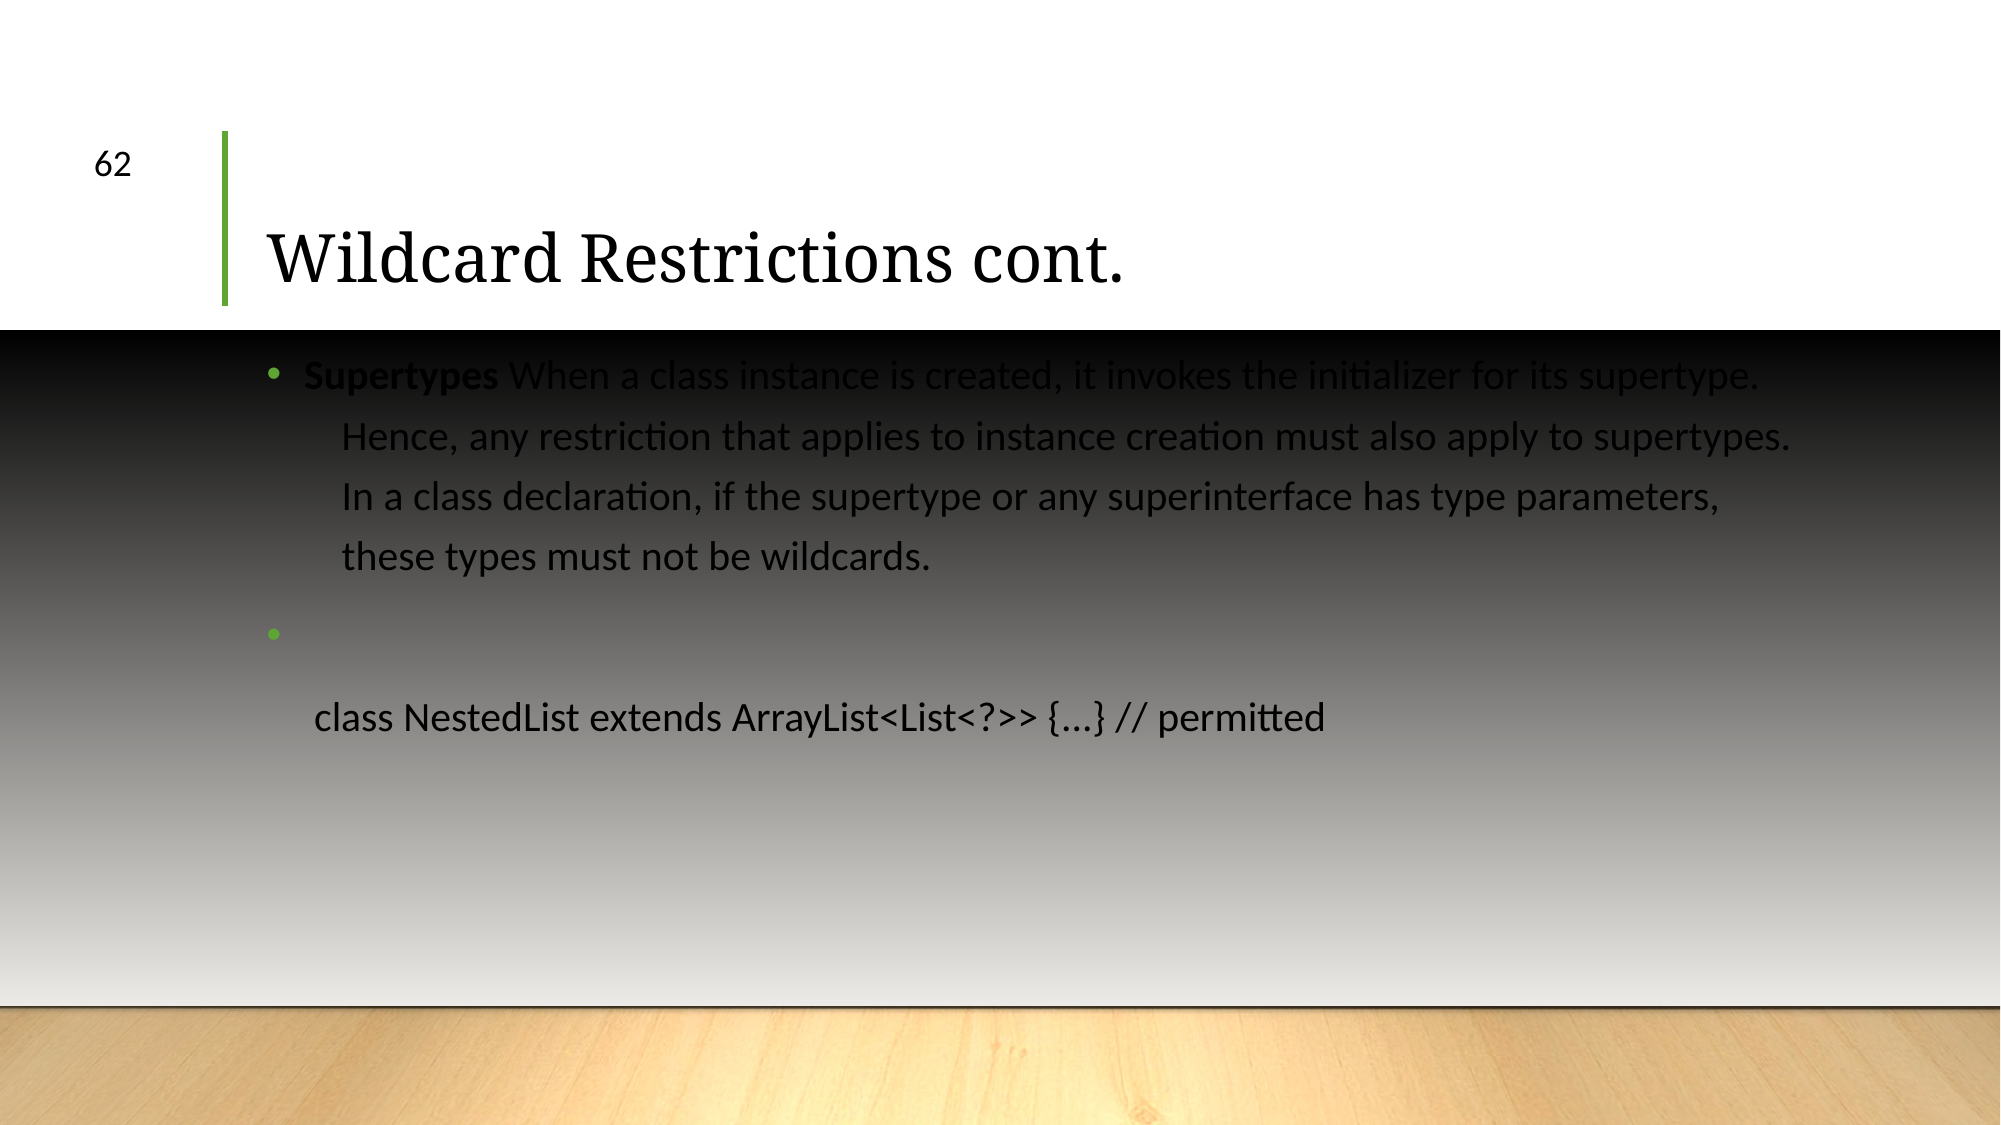

# Wildcard Restrictions cont.
Supertypes When a class instance is created, it invokes the initializer for its supertype. Hence, any restriction that applies to instance creation must also apply to supertypes. In a class declaration, if the supertype or any superinterface has type parameters, these types must not be wildcards.
 class NestedList extends ArrayList<List<?>> {...} // permitted